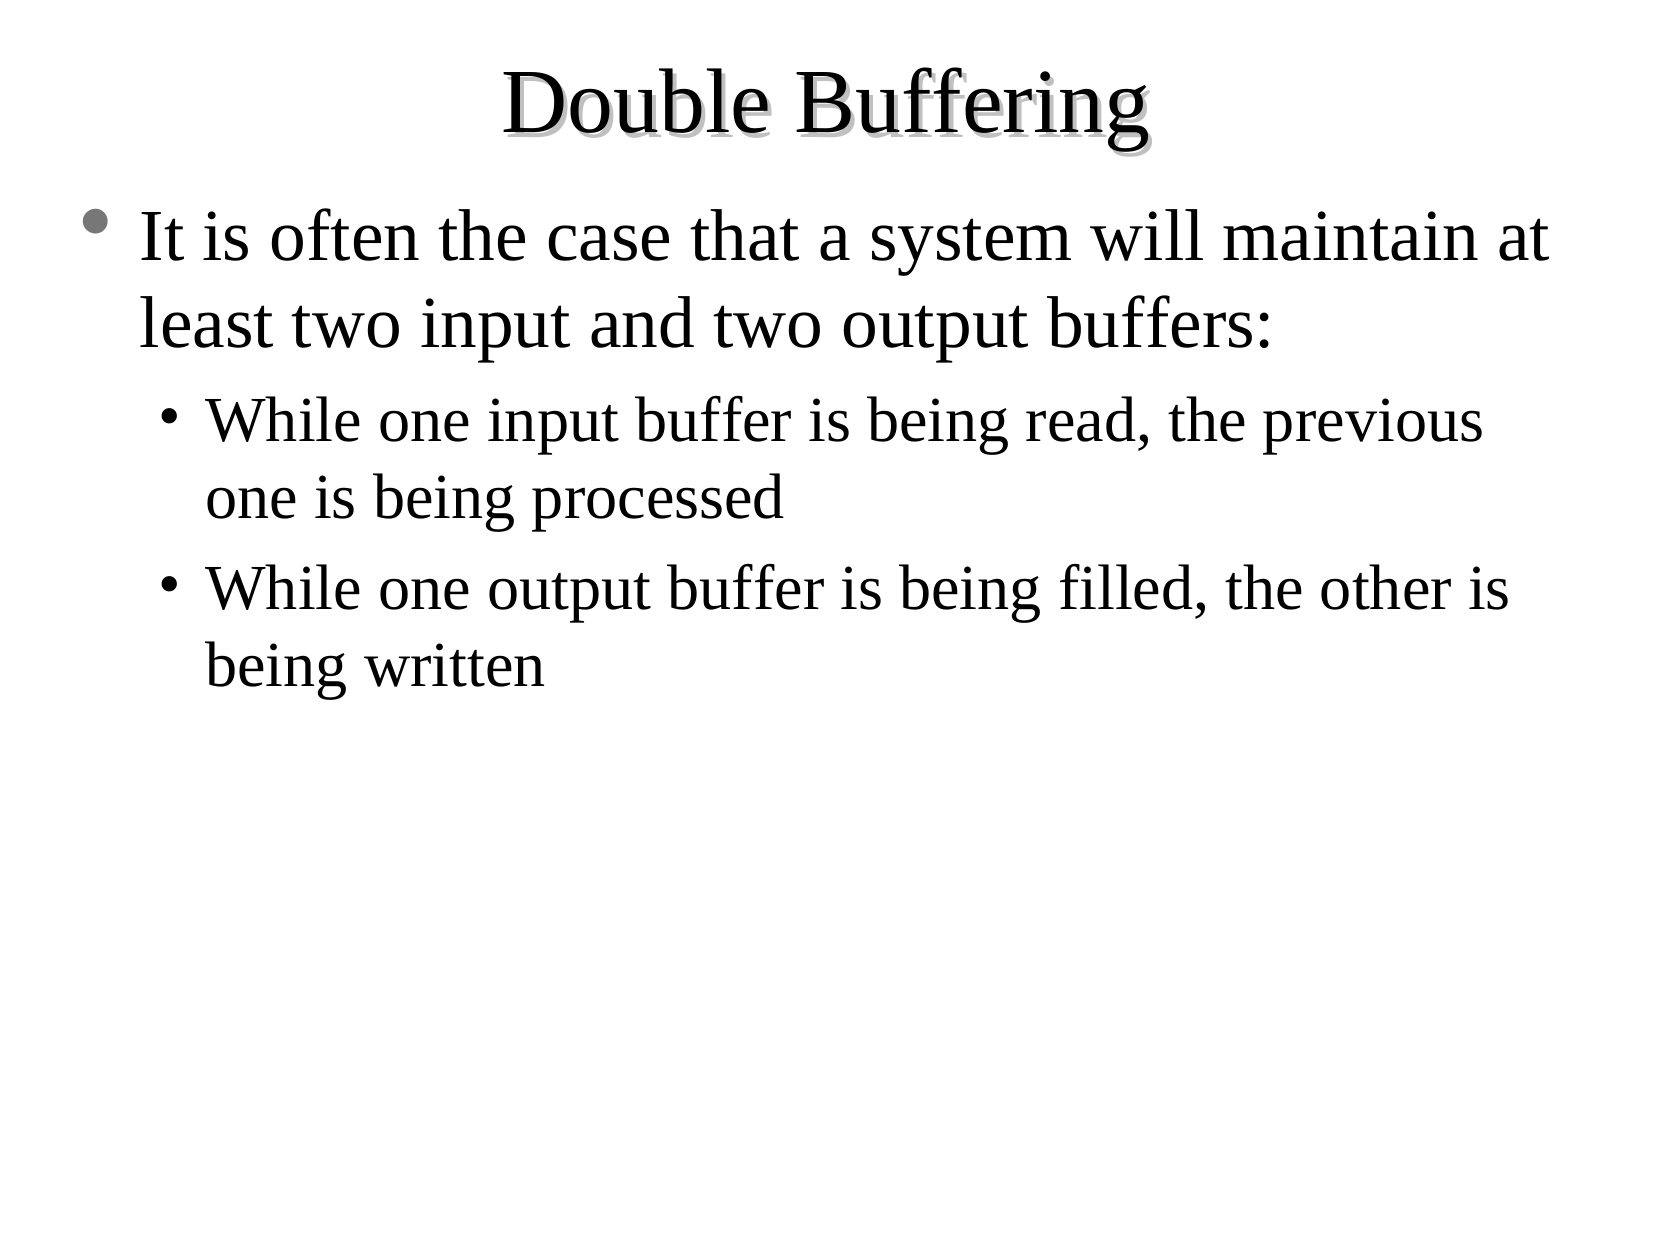

# Double Buffering
It is often the case that a system will maintain at least two input and two output buffers:
While one input buffer is being read, the previous one is being processed
While one output buffer is being filled, the other is being written